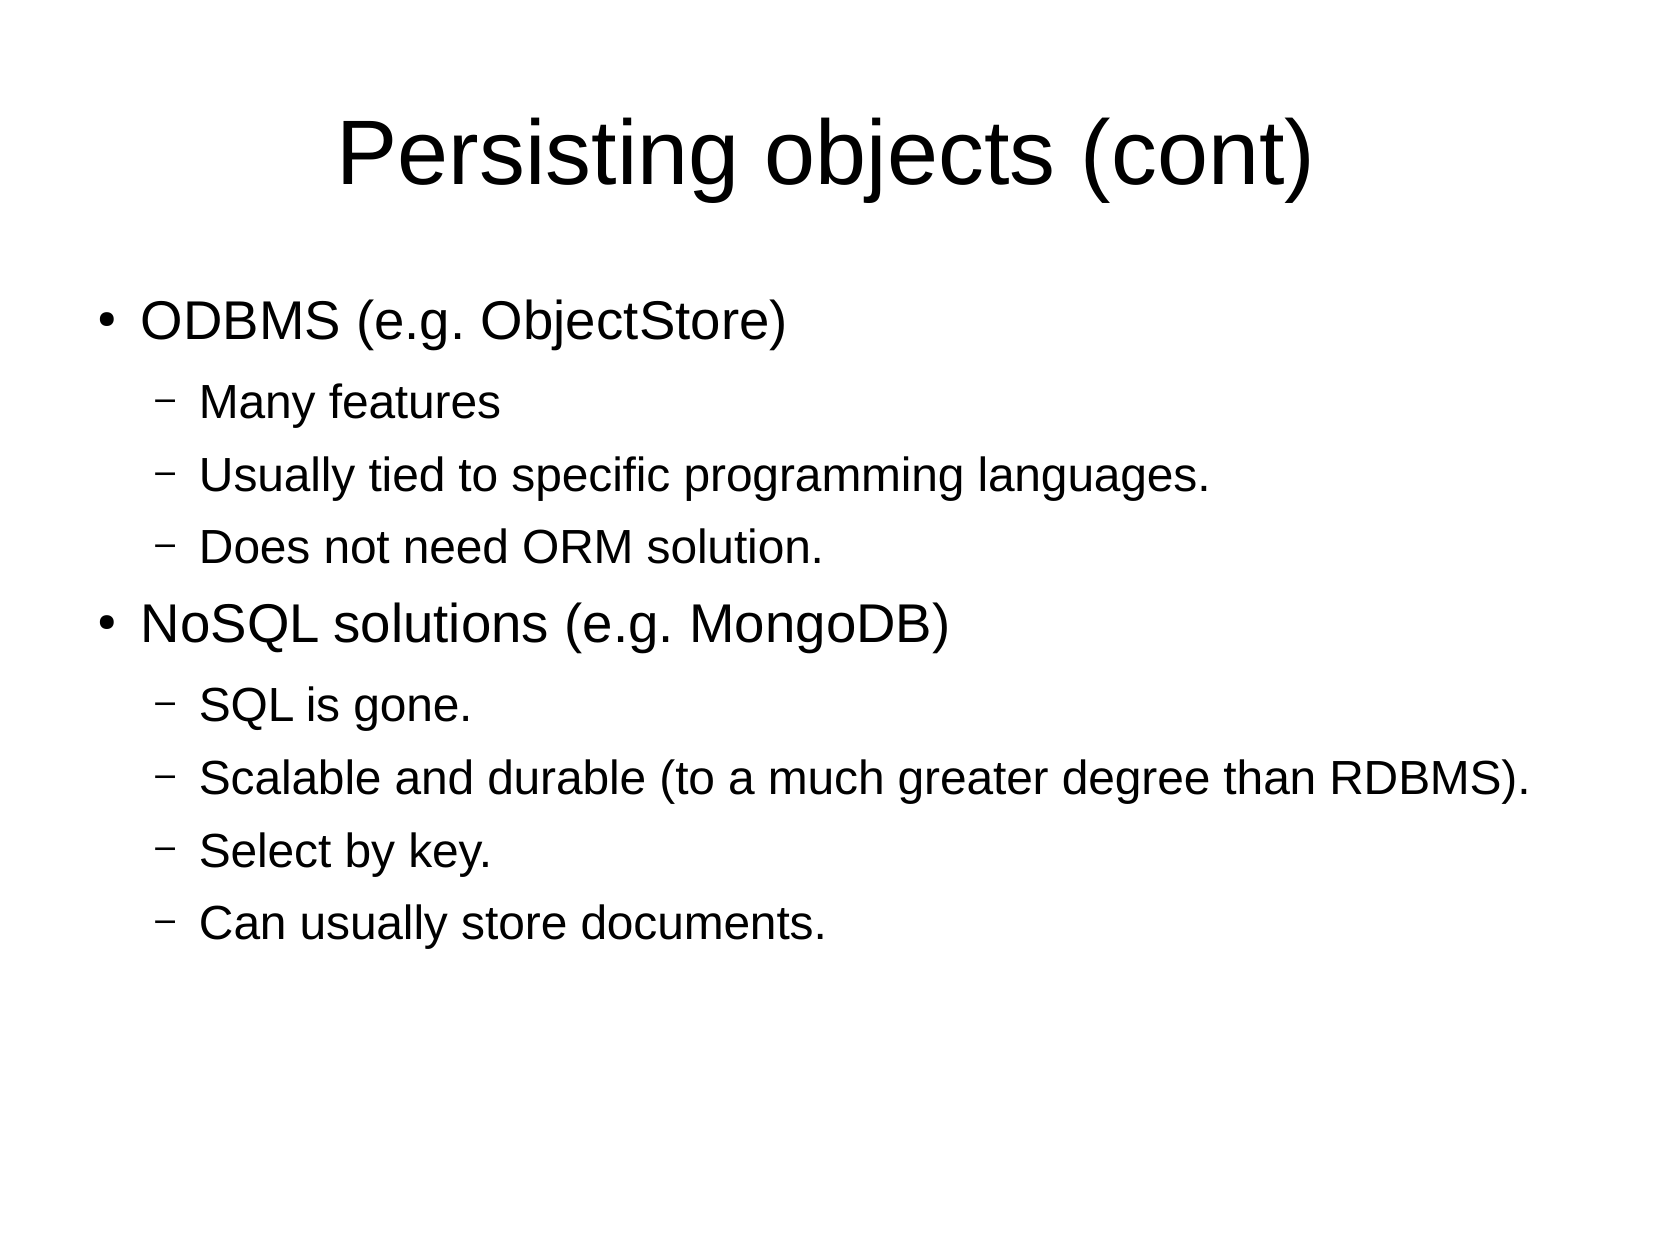

# Persisting objects (cont)
ODBMS (e.g. ObjectStore)
Many features
Usually tied to specific programming languages.
Does not need ORM solution.
NoSQL solutions (e.g. MongoDB)
SQL is gone.
Scalable and durable (to a much greater degree than RDBMS).
Select by key.
Can usually store documents.